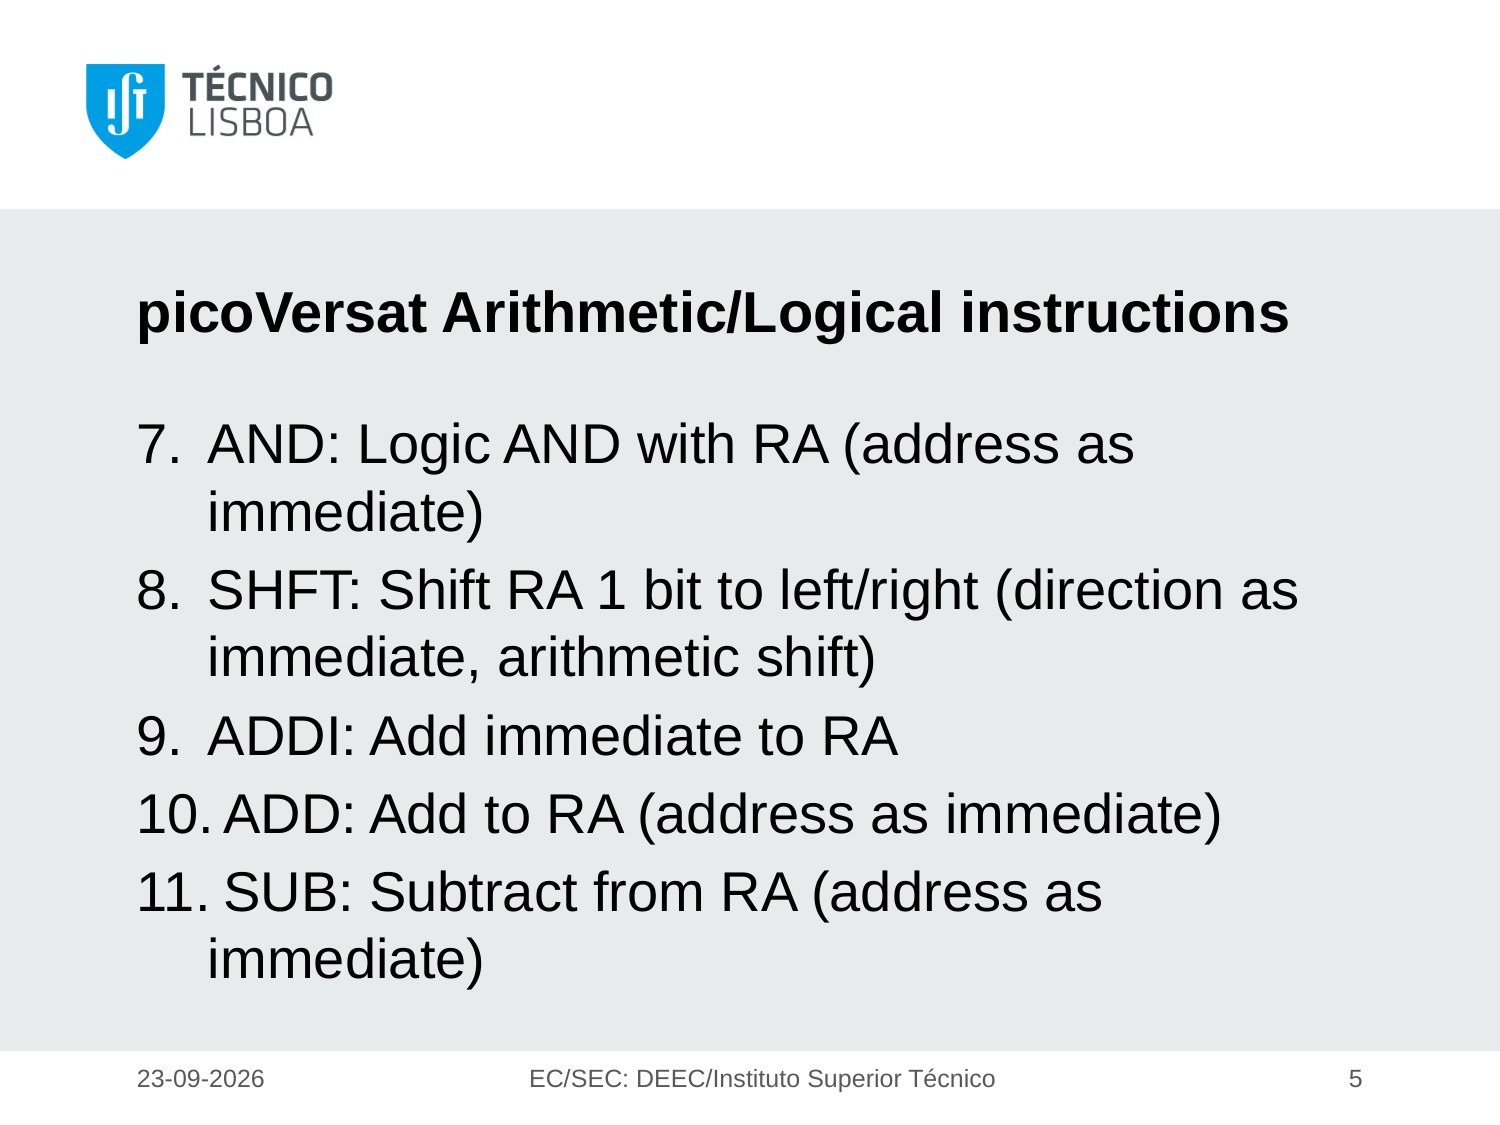

# picoVersat Arithmetic/Logical instructions
AND: Logic AND with RA (address as immediate)
SHFT: Shift RA 1 bit to left/right (direction as immediate, arithmetic shift)
ADDI: Add immediate to RA
 ADD: Add to RA (address as immediate)
 SUB: Subtract from RA (address as immediate)
EC/SEC: DEEC/Instituto Superior Técnico